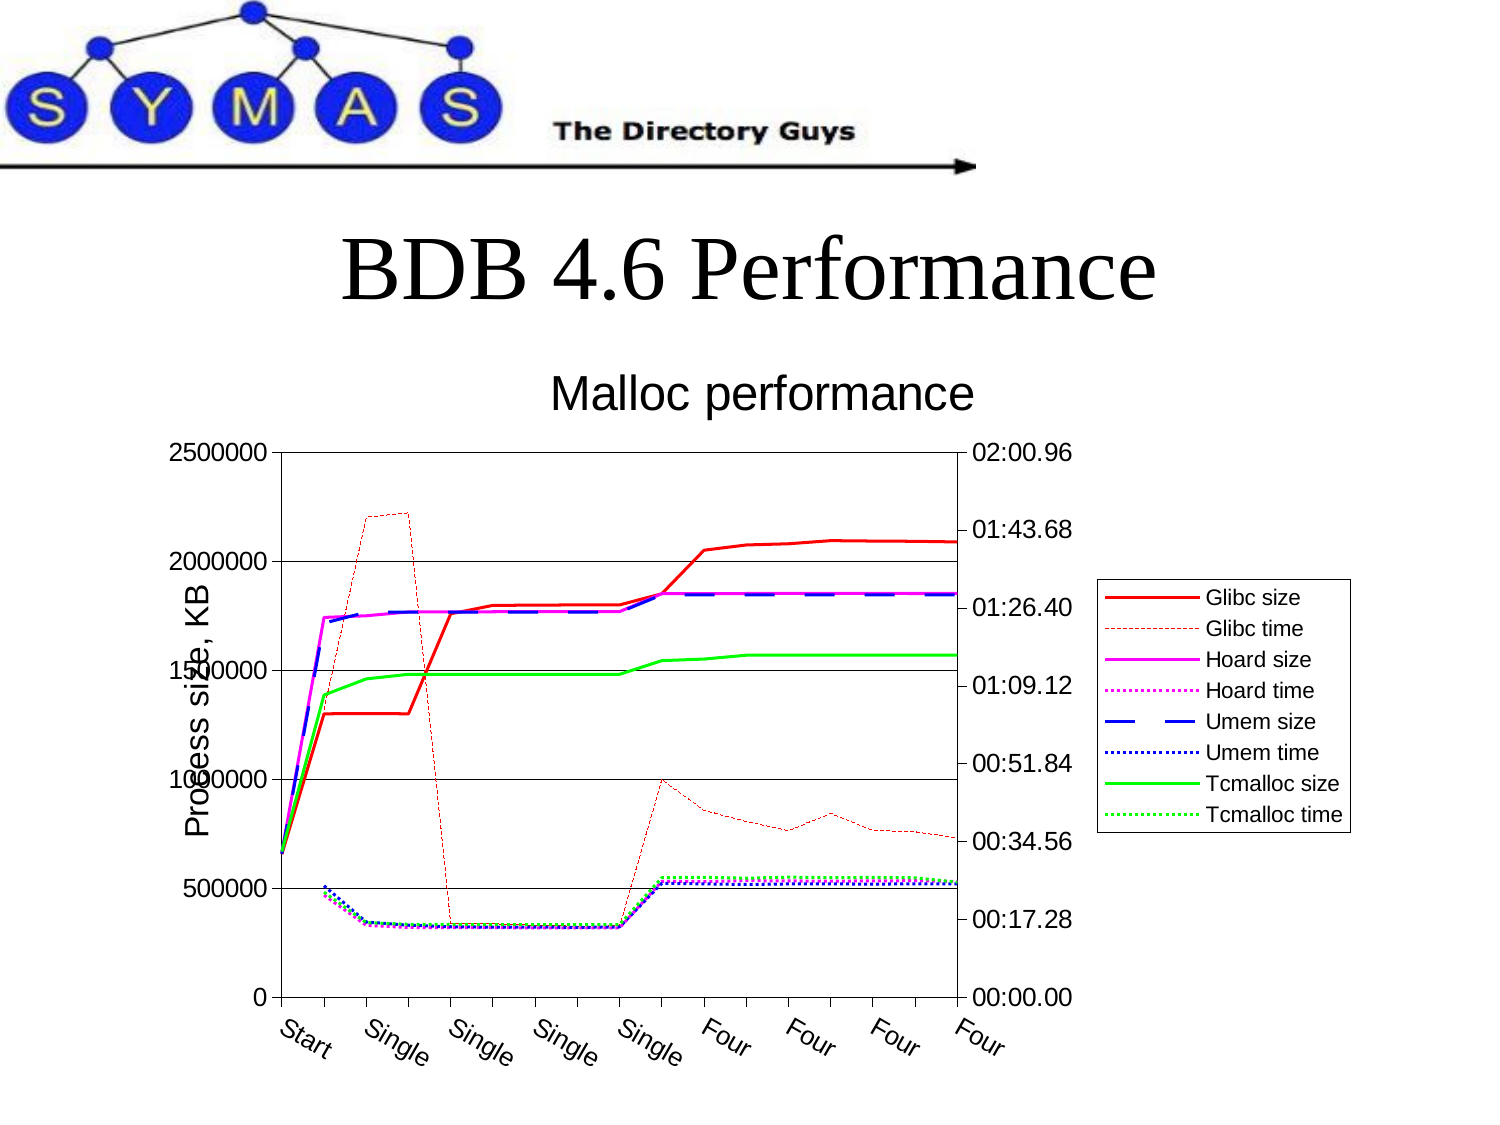

# BDB 4.6 Performance
### Chart: Malloc performance
| Category | Glibc size | Hoard size | Umem size | Tcmalloc size | Glibc time | Hoard time | Umem time | Tcmalloc time |
|---|---|---|---|---|---|---|---|---|
| Start | 656872.0 | 664732.0 | 658716.0 | 669252.0 | None | None | None | None |
| Single | 1301108.0 | 1743760.0 | 1717600.0 | 1387656.0 | 0.000740046296296296 | 0.000262615740740741 | 0.000286689814814815 | 0.000270138888888889 |
| Single | 1302196.0 | 1751284.0 | 1767620.0 | 1461580.0 | 0.00123425925925926 | 0.000185069444444444 | 0.000193518518518519 | 0.000192013888888889 |
| Single | 1301228.0 | 1768868.0 | 1767620.0 | 1482716.0 | 0.00124548611111111 | 0.00017962962962963 | 0.000185300925925926 | 0.000187615740740741 |
| Single | 1760232.0 | 1769092.0 | 1767620.0 | 1482716.0 | 0.000190740740740741 | 0.000179166666666667 | 0.000181365740740741 | 0.000187384259259259 |
| Single | 1799152.0 | 1769744.0 | 1767620.0 | 1482716.0 | 0.000189236111111111 | 0.000179398148148148 | 0.000180439814814815 | 0.000187037037037037 |
| Single | 1800176.0 | 1770340.0 | 1767620.0 | 1482716.0 | 0.000184953703703704 | 0.000178240740740741 | 0.000180671296296296 | 0.000186689814814815 |
| Single | 1801200.0 | 1770616.0 | 1767620.0 | 1482716.0 | 0.00018287037037037 | 0.000178240740740741 | 0.00017974537037037 | 0.000186574074074074 |
| Single | 1801200.0 | 1770340.0 | 1767620.0 | 1482716.0 | 0.000183564814814815 | 0.000178819444444444 | 0.000180787037037037 | 0.000187268518518519 |
| Four | 1852564.0 | 1852828.0 | 1847344.0 | 1545288.0 | 0.000560069444444444 | 0.000298263888888889 | 0.000293171296296296 | 0.000307523148148148 |
| Four | 2052096.0 | 1853224.0 | 1847344.0 | 1552708.0 | 0.000480787037037037 | 0.000297569444444444 | 0.000291550925925926 | 0.000308680555555556 |
| Four | 2076372.0 | 1853564.0 | 1847344.0 | 1570256.0 | 0.000451967592592593 | 0.000299884259259259 | 0.000290046296296296 | 0.00030625 |
| Four | 2081792.0 | 1853968.0 | 1847344.0 | 1570256.0 | 0.000428587962962963 | 0.000299189814814815 | 0.000291435185185185 | 0.000308912037037037 |
| Four | 2096072.0 | 1853692.0 | 1847344.0 | 1570256.0 | 0.000473032407407407 | 0.000298611111111111 | 0.000291550925925926 | 0.00030775462962963 |
| Four | 2094080.0 | 1853852.0 | 1847344.0 | 1570256.0 | 0.000428819444444444 | 0.000299305555555556 | 0.000290972222222222 | 0.000308101851851852 |
| Four | 2093056.0 | 1853608.0 | 1847344.0 | 1570256.0 | 0.000425578703703704 | 0.000299768518518518 | 0.000291782407407407 | 0.000307175925925926 |
| Four | 2089984.0 | 1853756.0 | 1847344.0 | 1570256.0 | 0.000409722222222222 | 0.000297800925925926 | 0.000291782407407407 | 0.000295833333333333 |